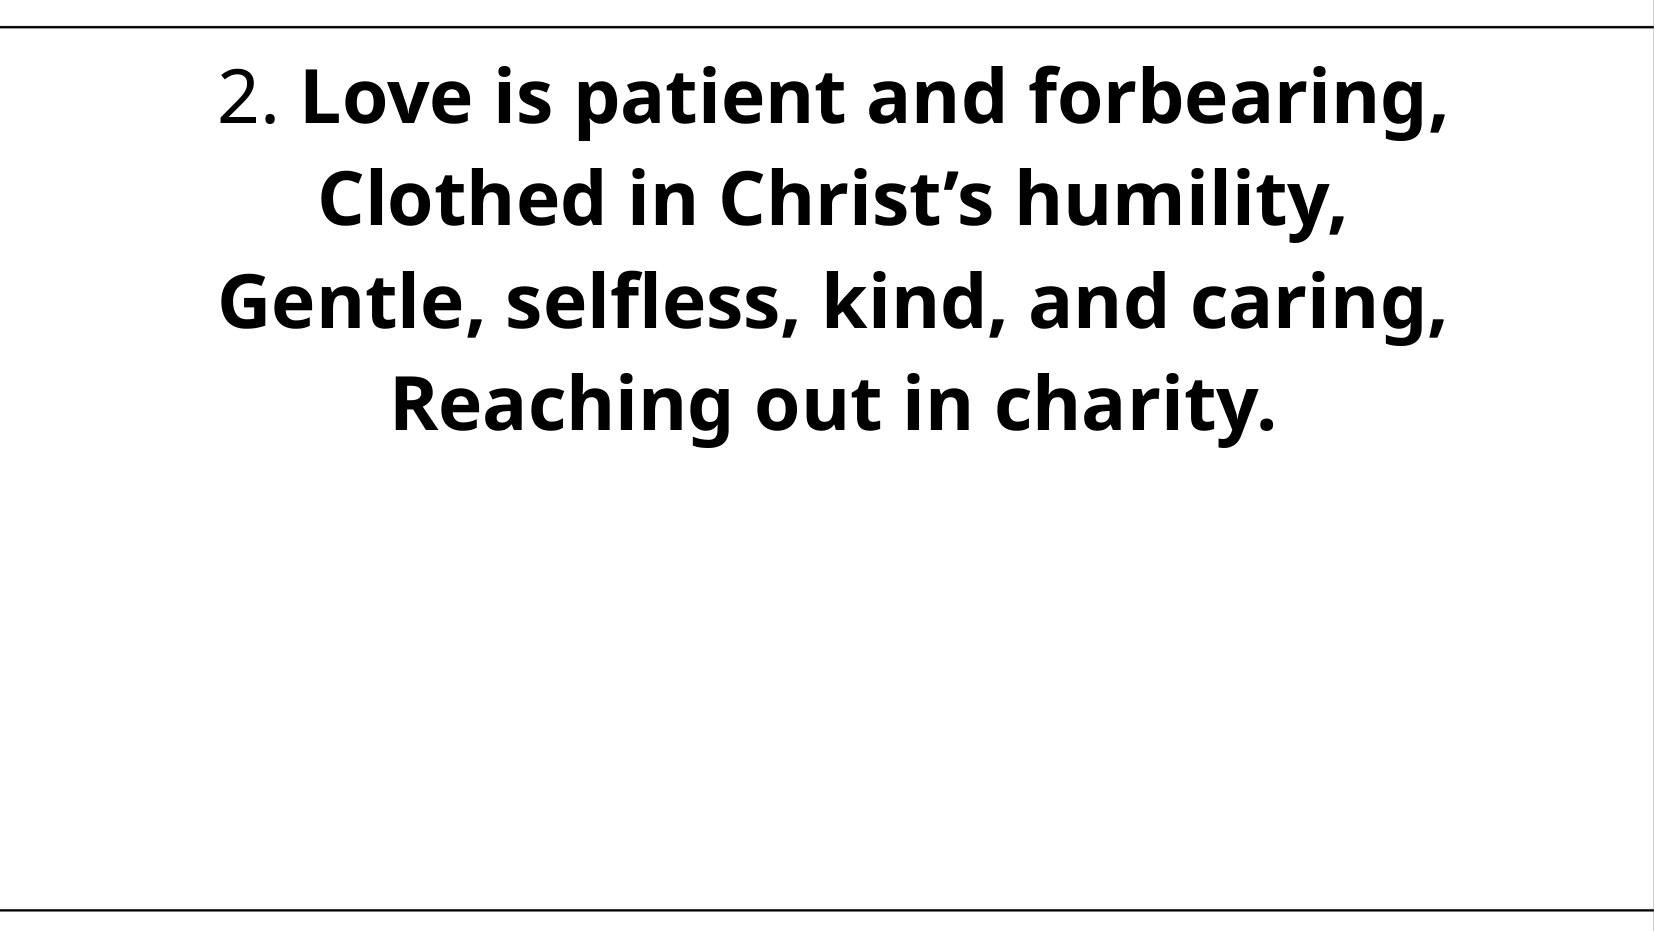

2. Love is patient and forbearing,
Clothed in Christ’s humility,
Gentle, selfless, kind, and caring,
Reaching out in charity.